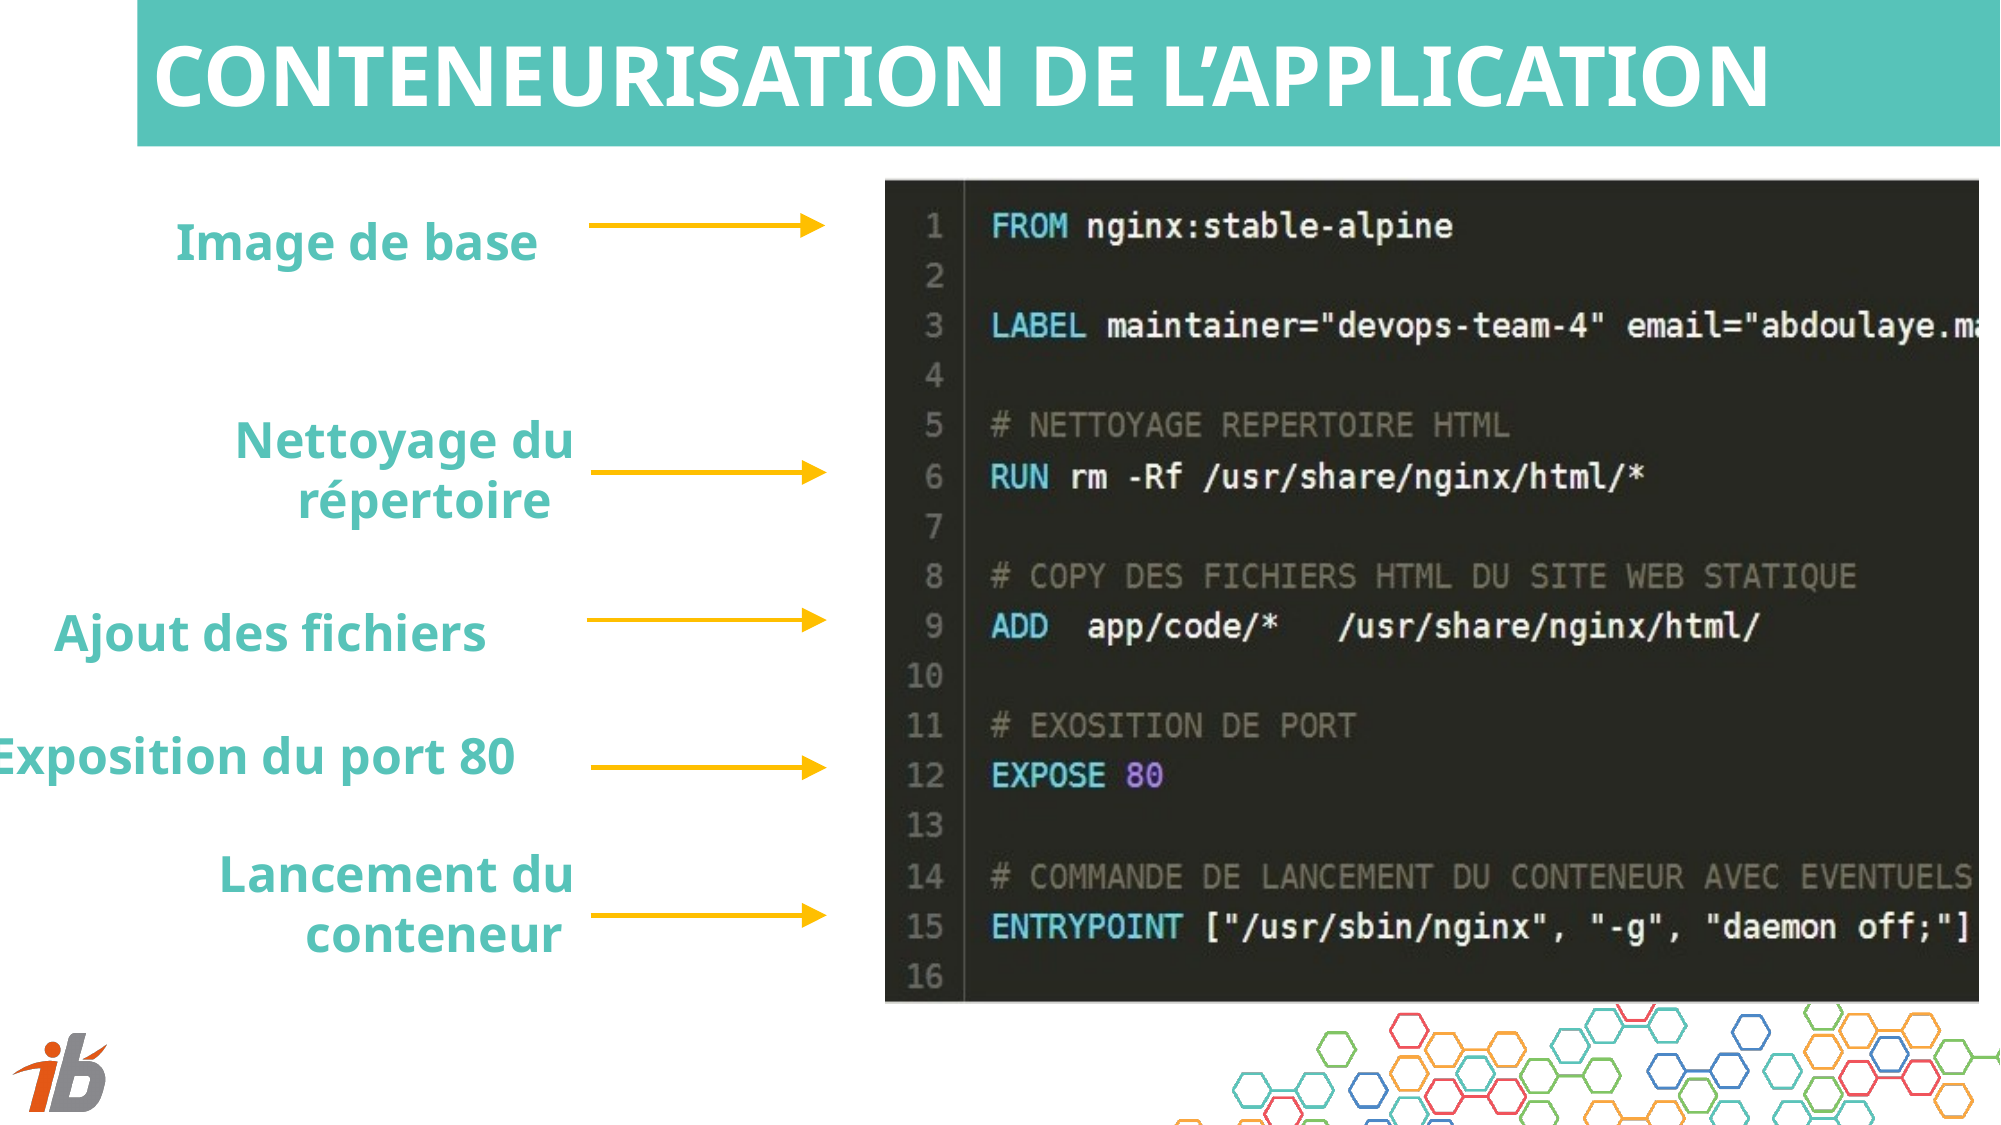

# CONTENEURISATION DE L’APPLICATION
Image de base
Nettoyage du répertoire
Ajout des fichiers
Exposition du port 80
Lancement du conteneur